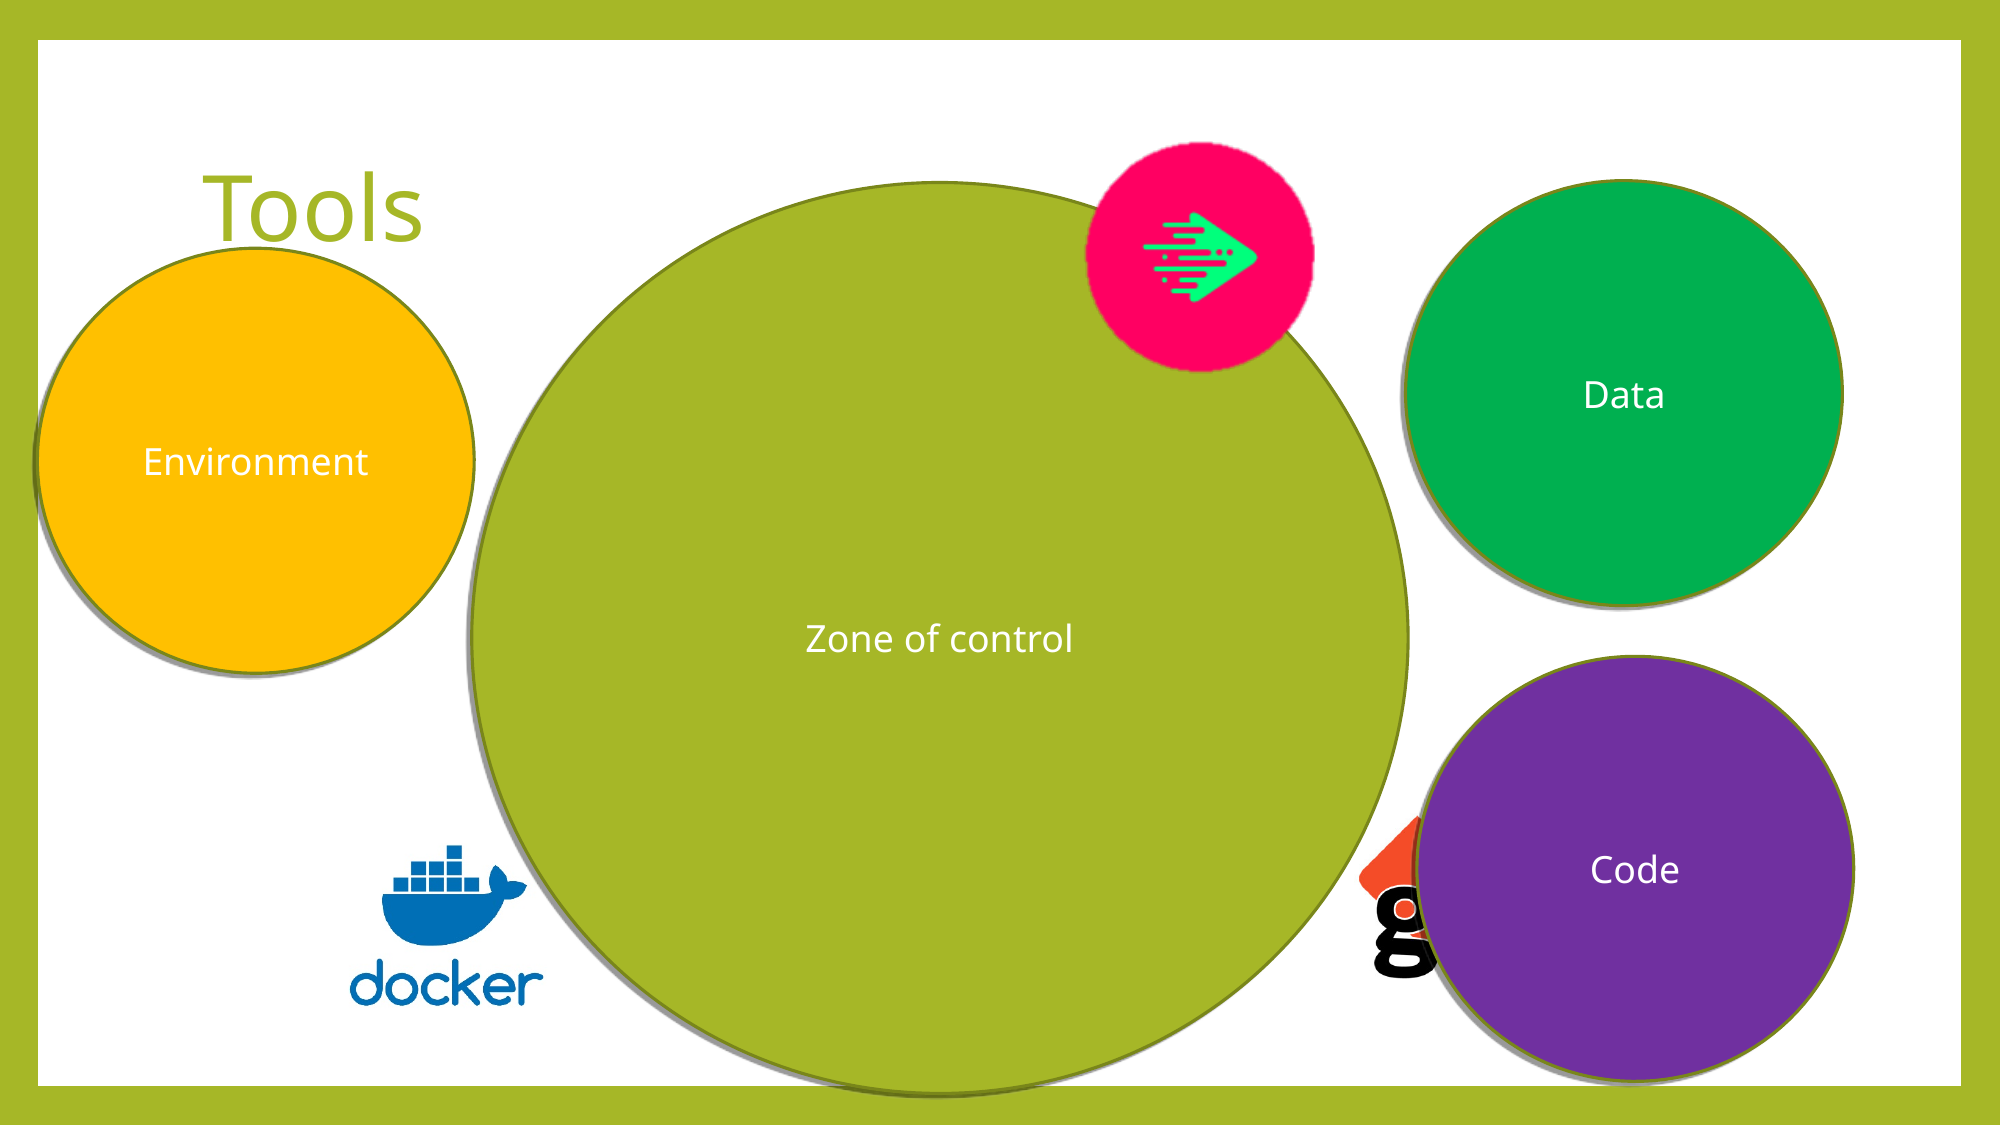

# Tools
Data
Zone of control
Environment
Code